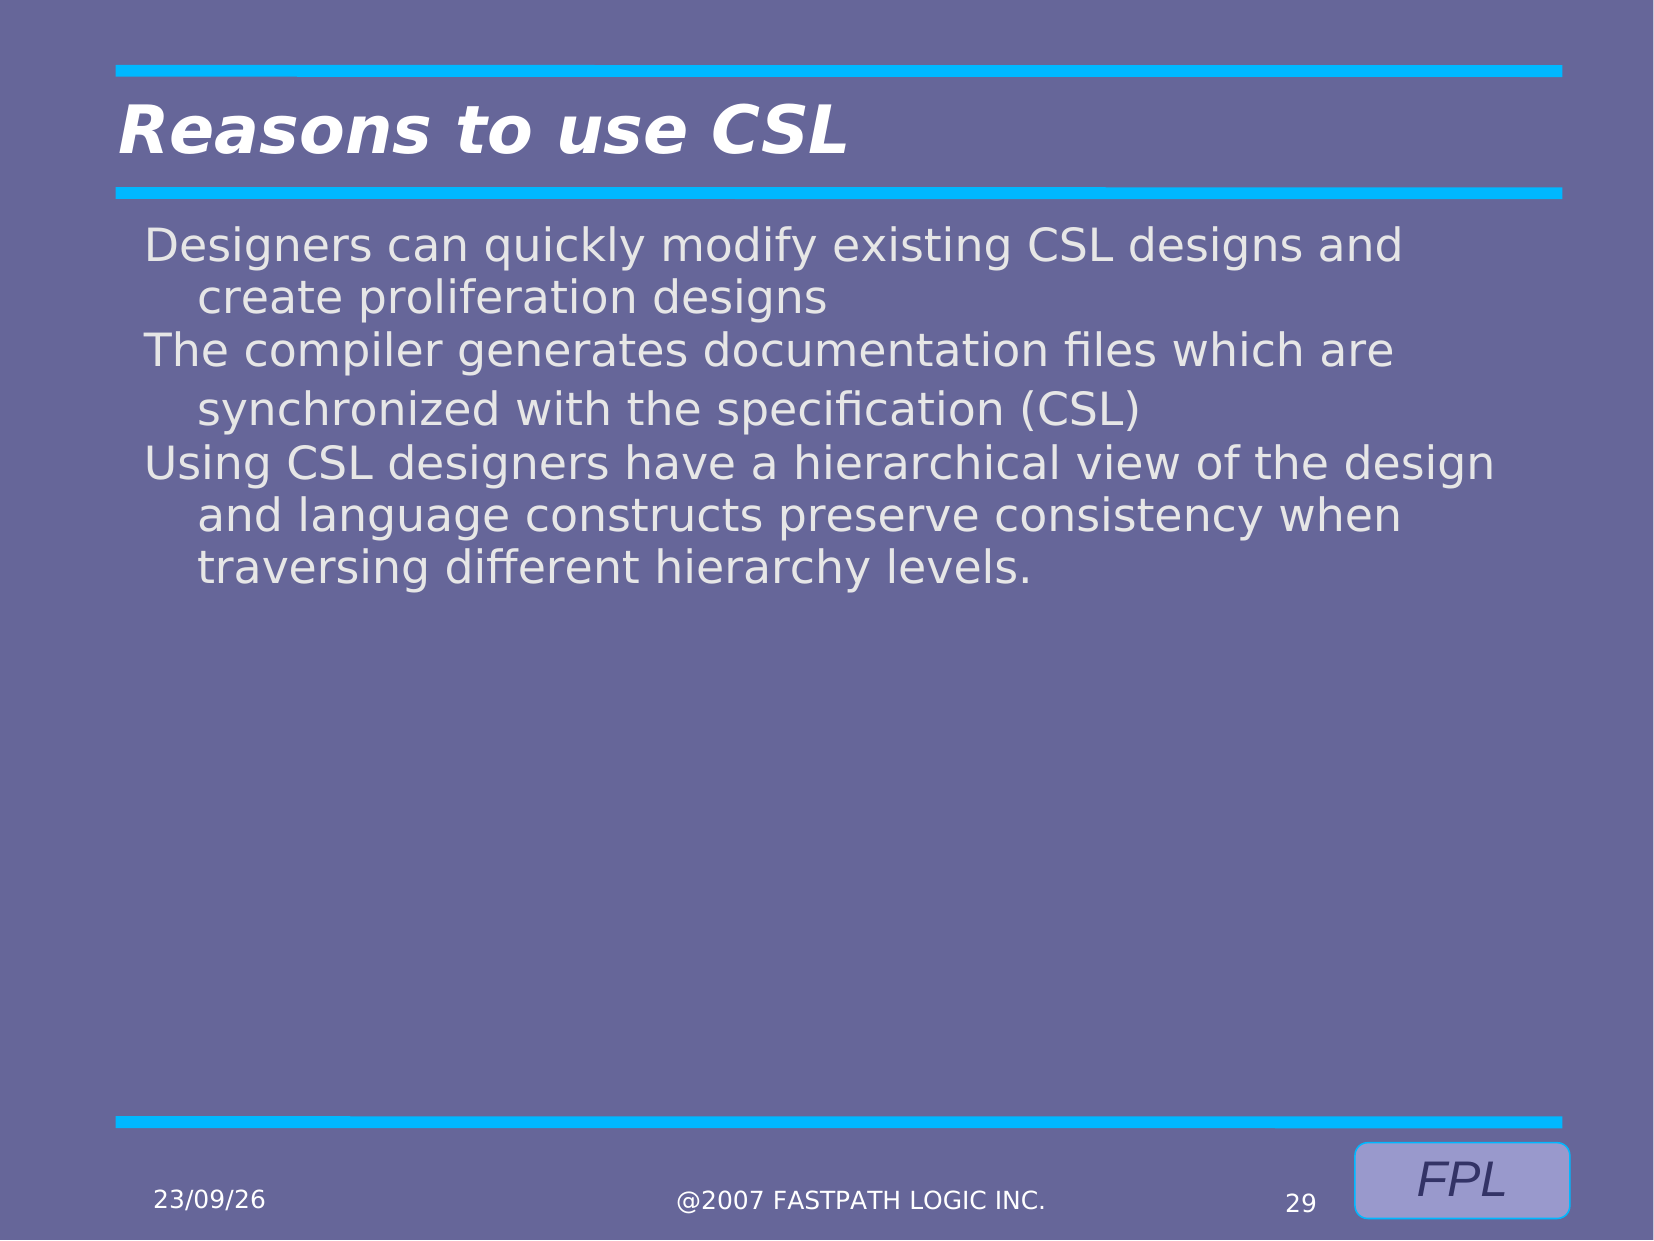

# Reasons to use CSL
Designers can quickly modify existing CSL designs and create proliferation designs
The compiler generates documentation files which are synchronized with the specification (CSL)‏
Using CSL designers have a hierarchical view of the design and language constructs preserve consistency when traversing different hierarchy levels.
29